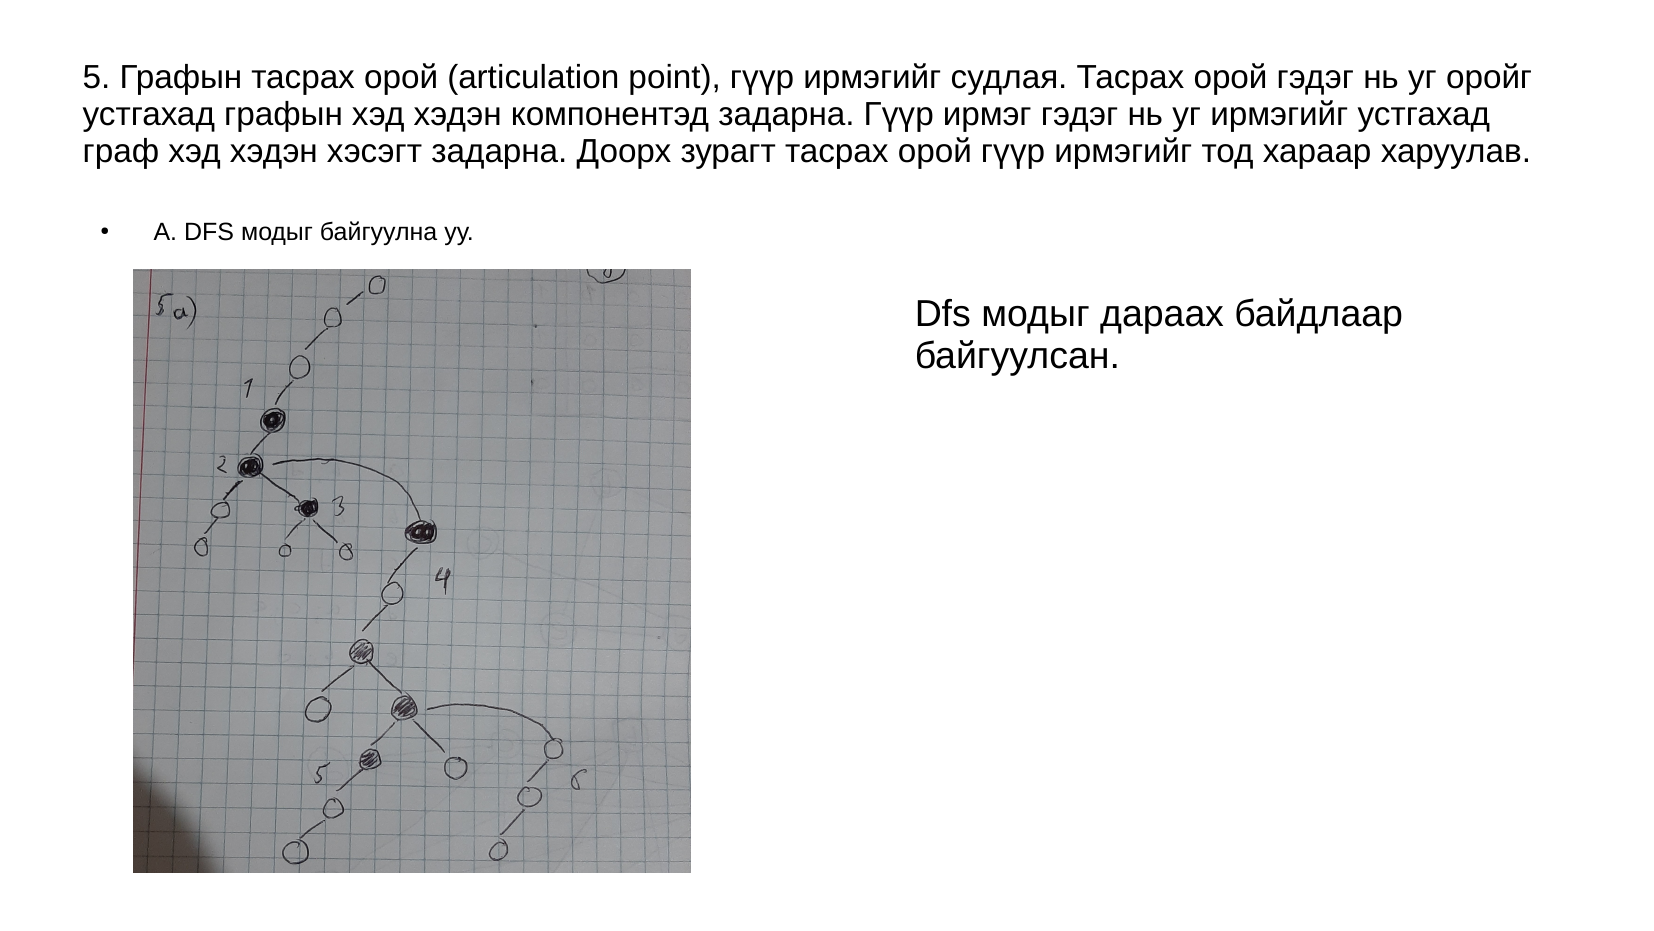

5. Графын тасрах орой (articulation point), гүүр ирмэгийг судлая. Тасрах орой гэдэг нь уг оройг устгахад графын хэд хэдэн компонентэд задарна. Гүүр ирмэг гэдэг нь уг ирмэгийг устгахад граф хэд хэдэн хэсэгт задарна. Доорх зурагт тасрах орой гүүр ирмэгийг тод хараар харуулав.
# А. DFS модыг байгуулна уу.
Dfs модыг дараах байдлаар байгуулсан.